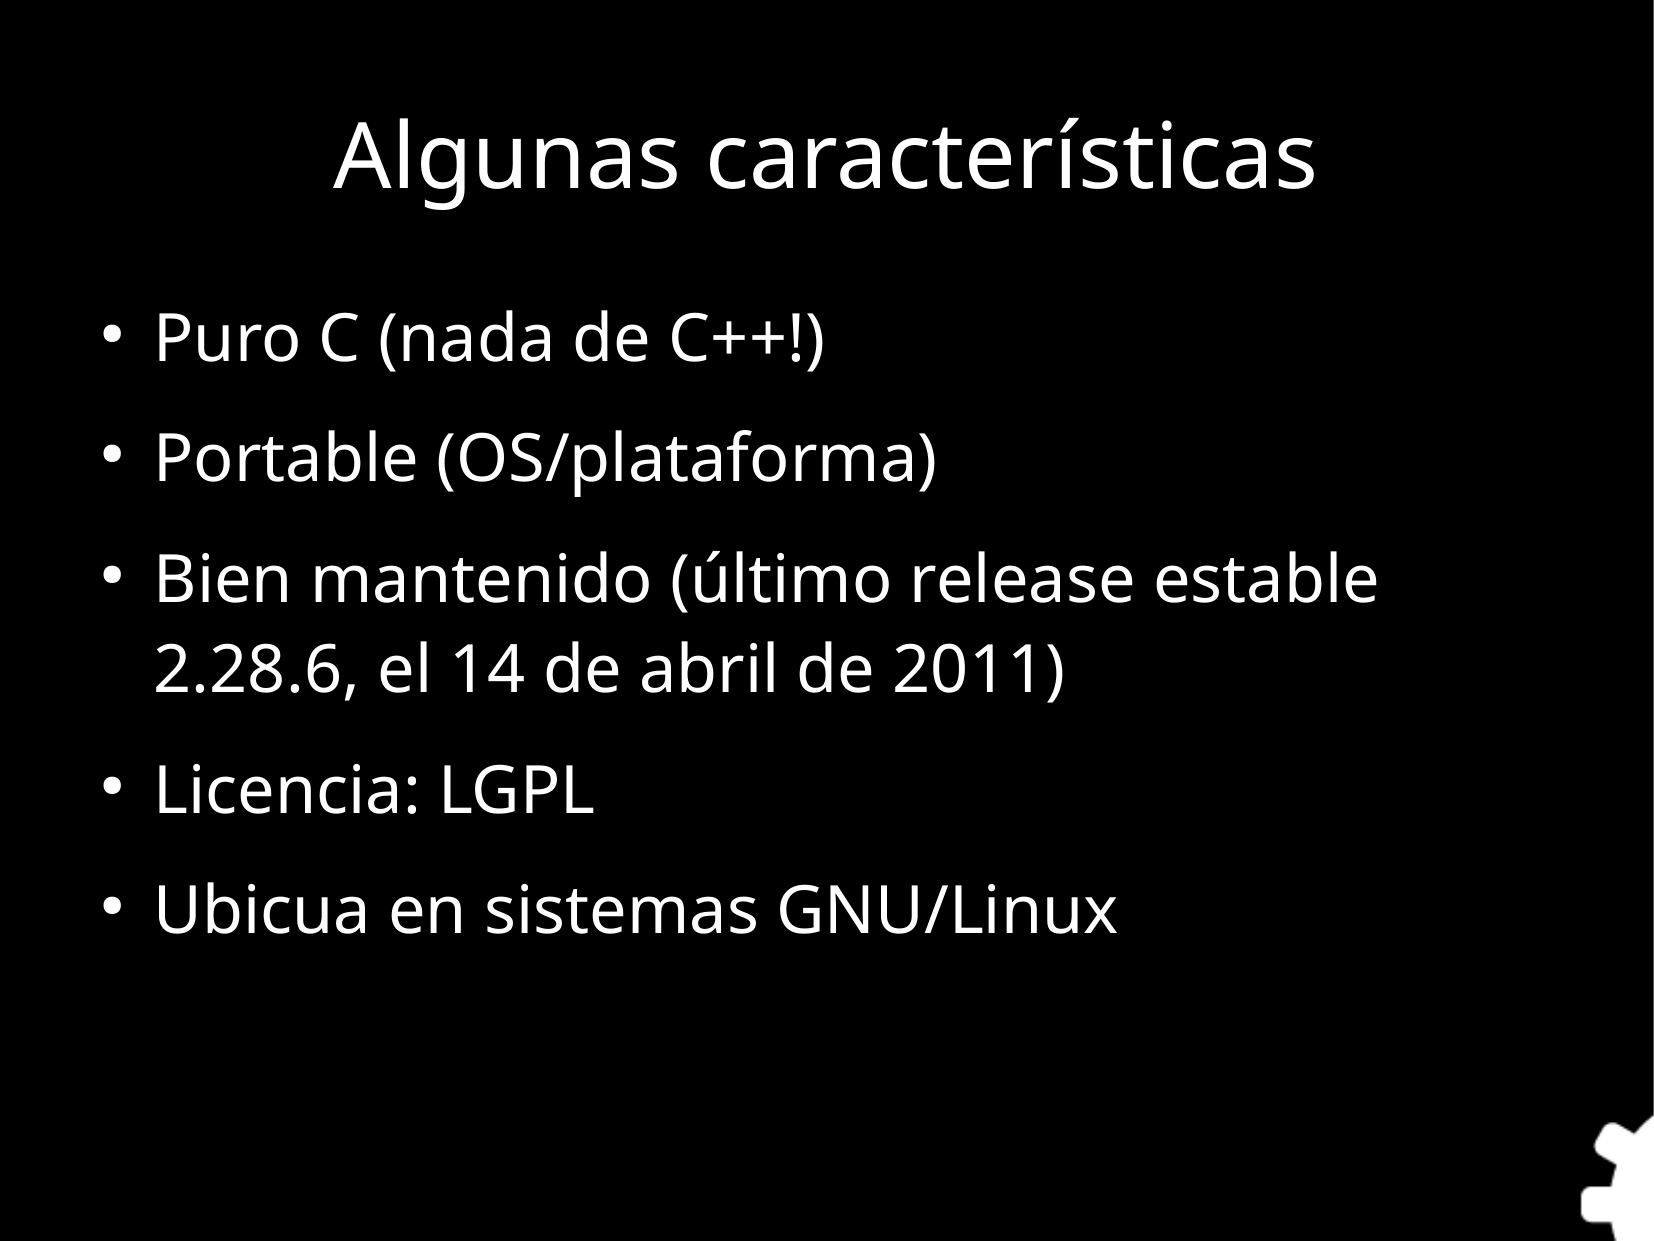

# Algunas características
Puro C (nada de C++!)
Portable (OS/plataforma)
Bien mantenido (último release estable 2.28.6, el 14 de abril de 2011)
Licencia: LGPL
Ubicua en sistemas GNU/Linux